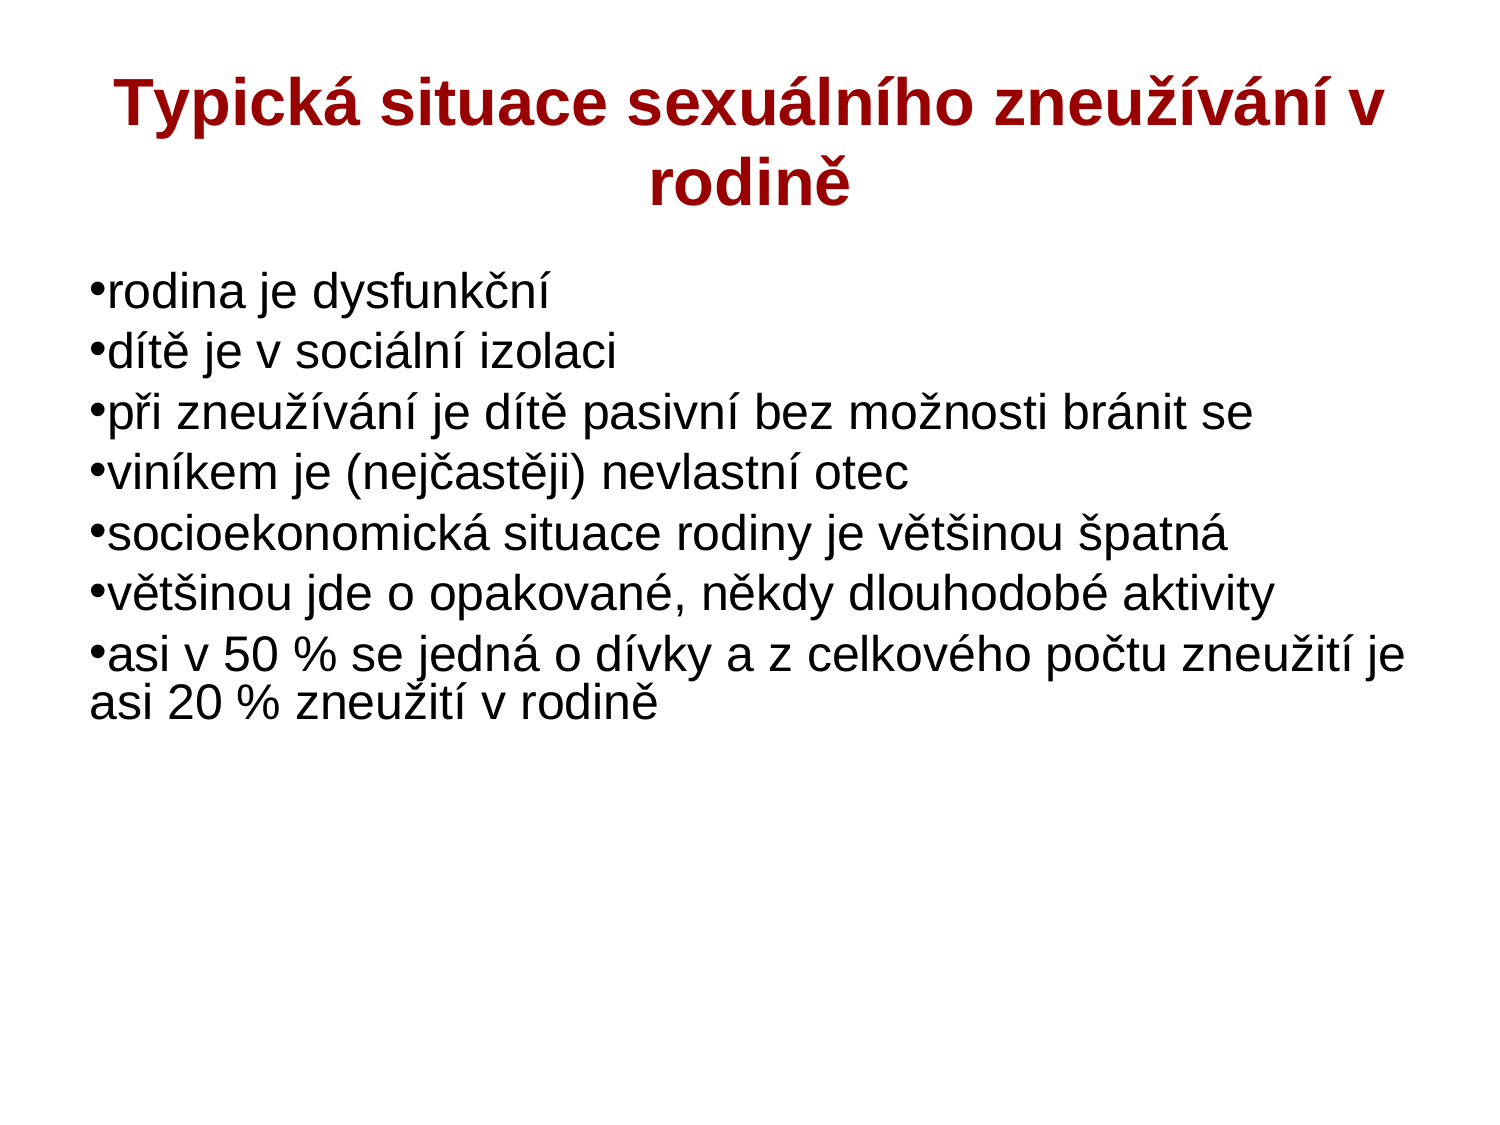

# Typická situace sexuálního zneužívání v rodině
rodina je dysfunkční
dítě je v sociální izolaci
při zneužívání je dítě pasivní bez možnosti bránit se
viníkem je (nejčastěji) nevlastní otec
socioekonomická situace rodiny je většinou špatná
většinou jde o opakované, někdy dlouhodobé aktivity
asi v 50 % se jedná o dívky a z celkového počtu zneužití je asi 20 % zneužití v rodině